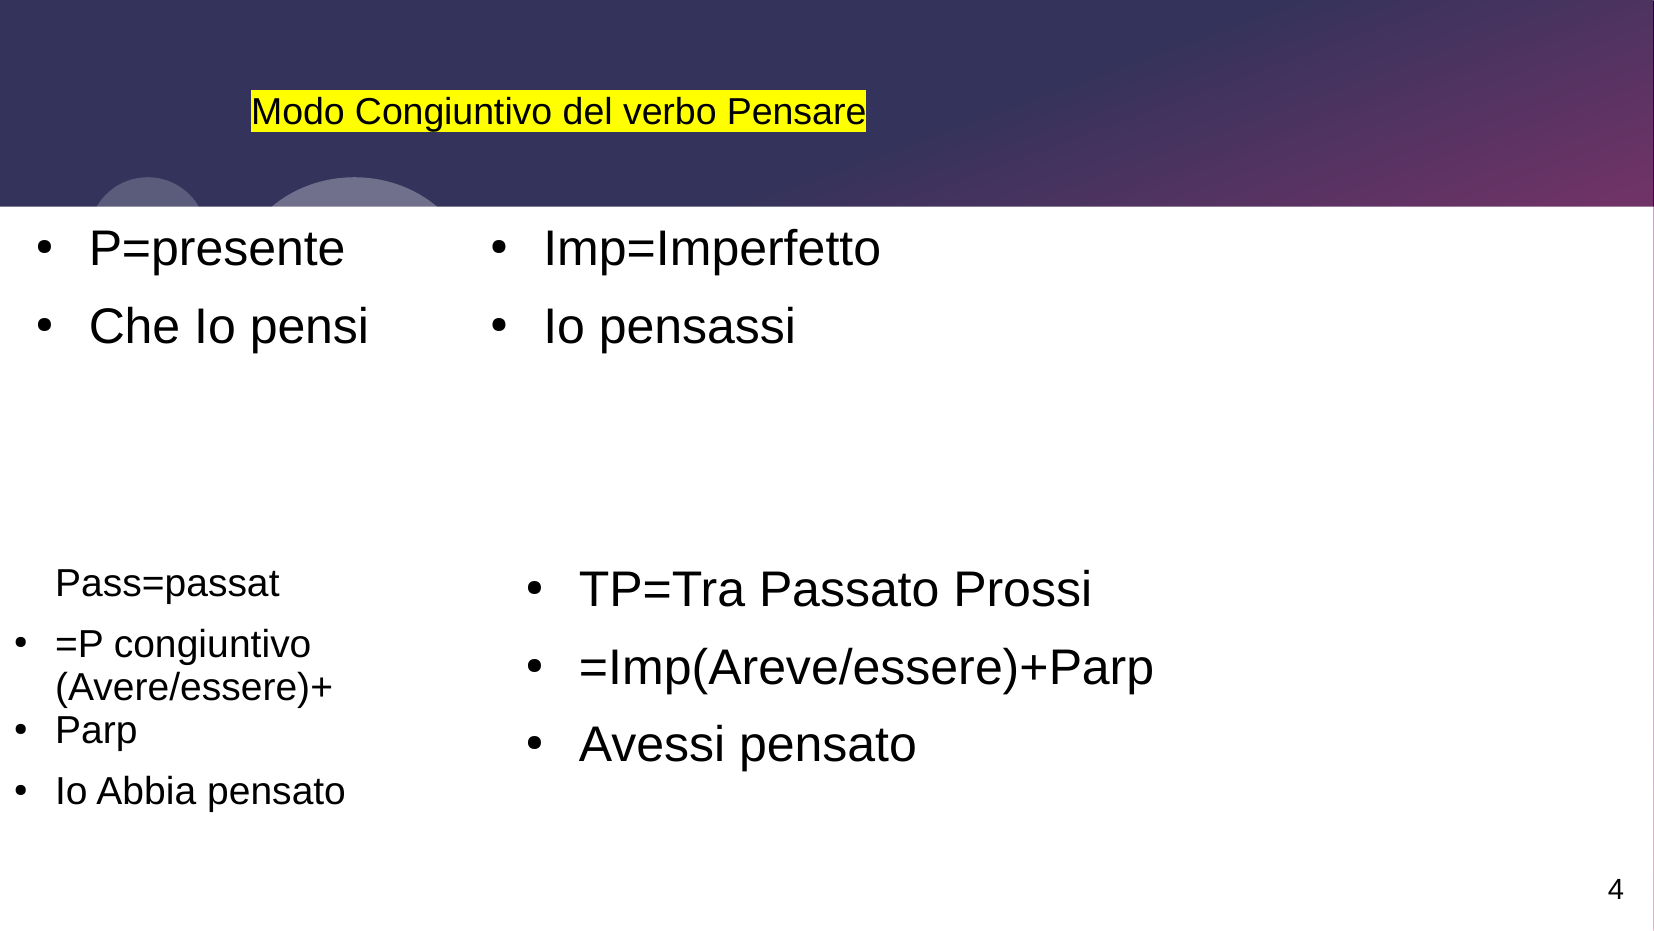

Modo Congiuntivo del verbo Pensare
# P=presente
Che Io pensi
Imp=Imperfetto
Io pensassi
Pass=passat
=P congiuntivo (Avere/essere)+
Parp
Io Abbia pensato
TP=Tra Passato Prossi
=Imp(Areve/essere)+Parp
Avessi pensato